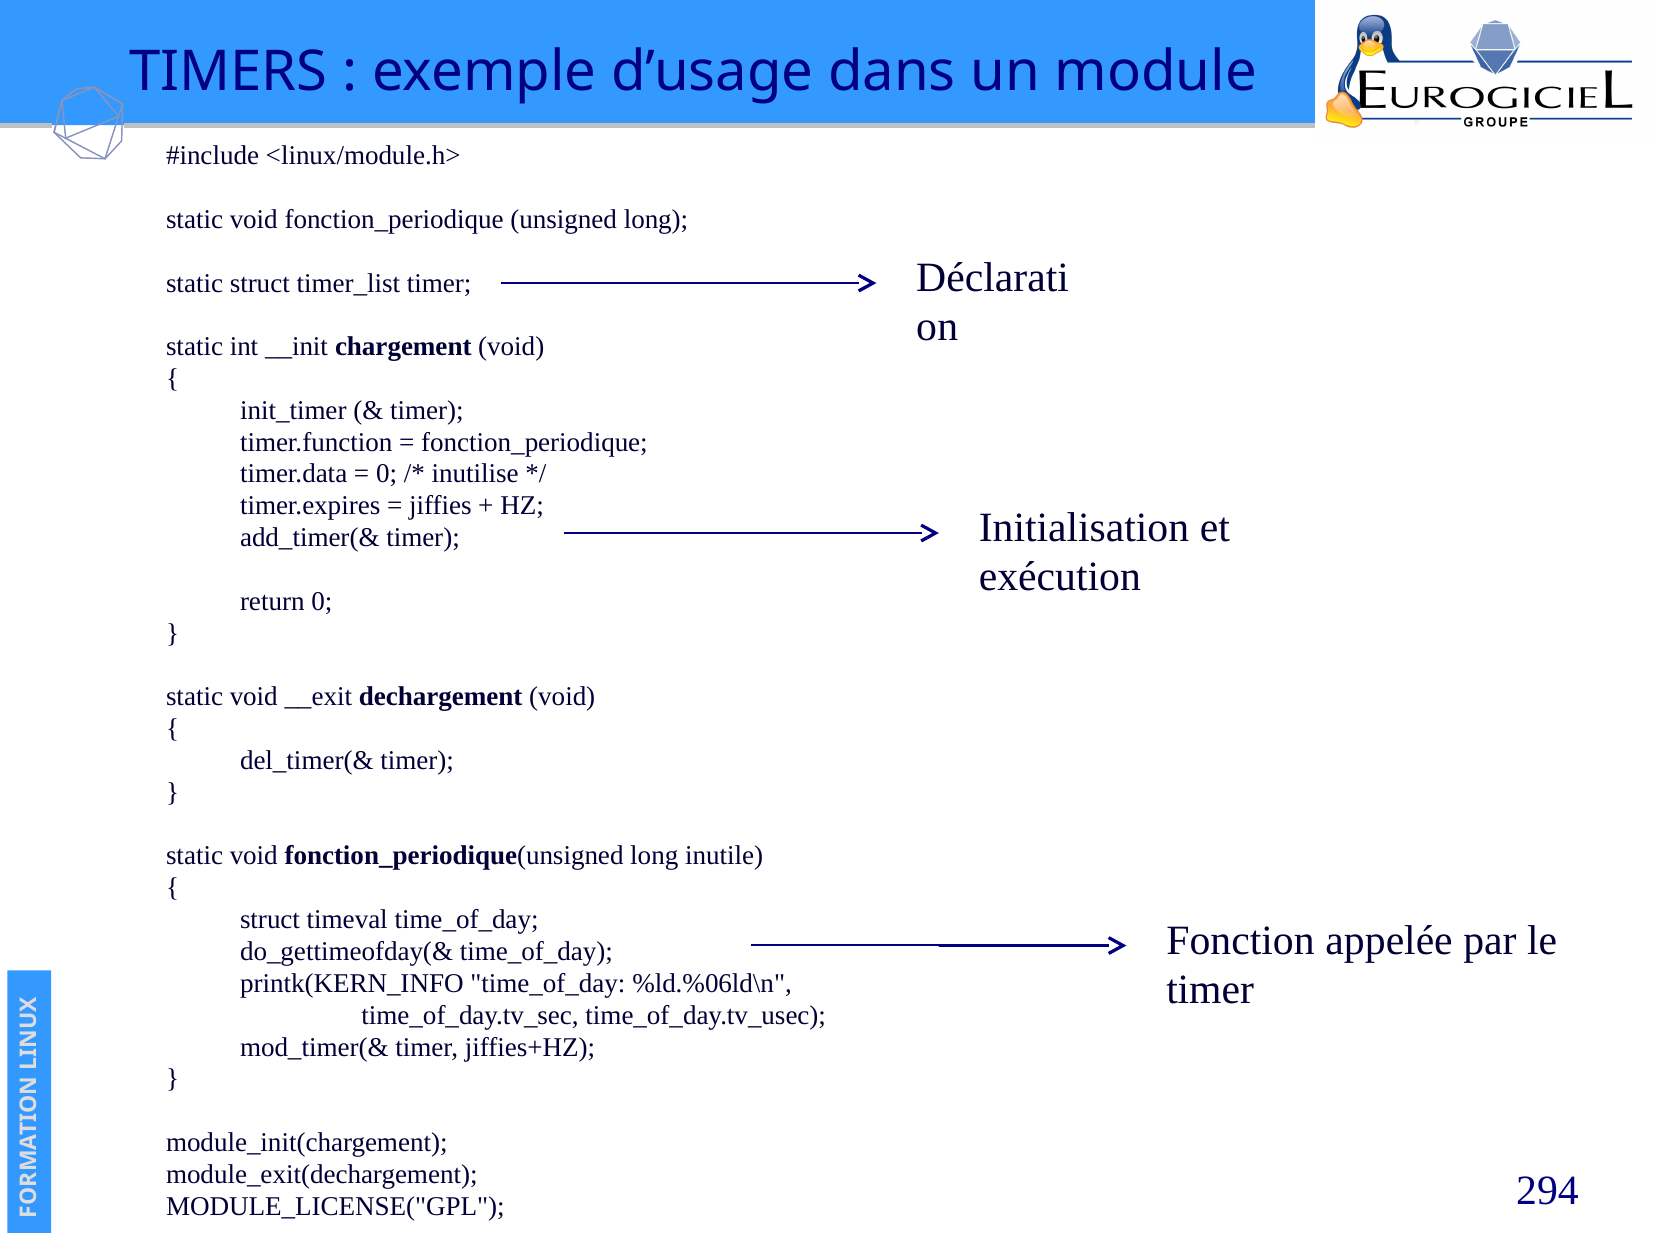

# TIMERS : exemple d’usage dans un module
#include <linux/module.h>
static void fonction_periodique (unsigned long);
static struct timer_list timer;
static int __init chargement (void)
{
	init_timer (& timer);
	timer.function = fonction_periodique;
	timer.data = 0; /* inutilise */
	timer.expires = jiffies + HZ;
	add_timer(& timer);
	return 0;
}
static void __exit dechargement (void)
{
	del_timer(& timer);
}
static void fonction_periodique(unsigned long inutile)
{
	struct timeval time_of_day;
	do_gettimeofday(& time_of_day);
	printk(KERN_INFO "time_of_day: %ld.%06ld\n",
	 time_of_day.tv_sec, time_of_day.tv_usec);
	mod_timer(& timer, jiffies+HZ);
}
module_init(chargement);
module_exit(dechargement);
MODULE_LICENSE("GPL");
Déclaration
Initialisation et exécution
Fonction appelée par le timer